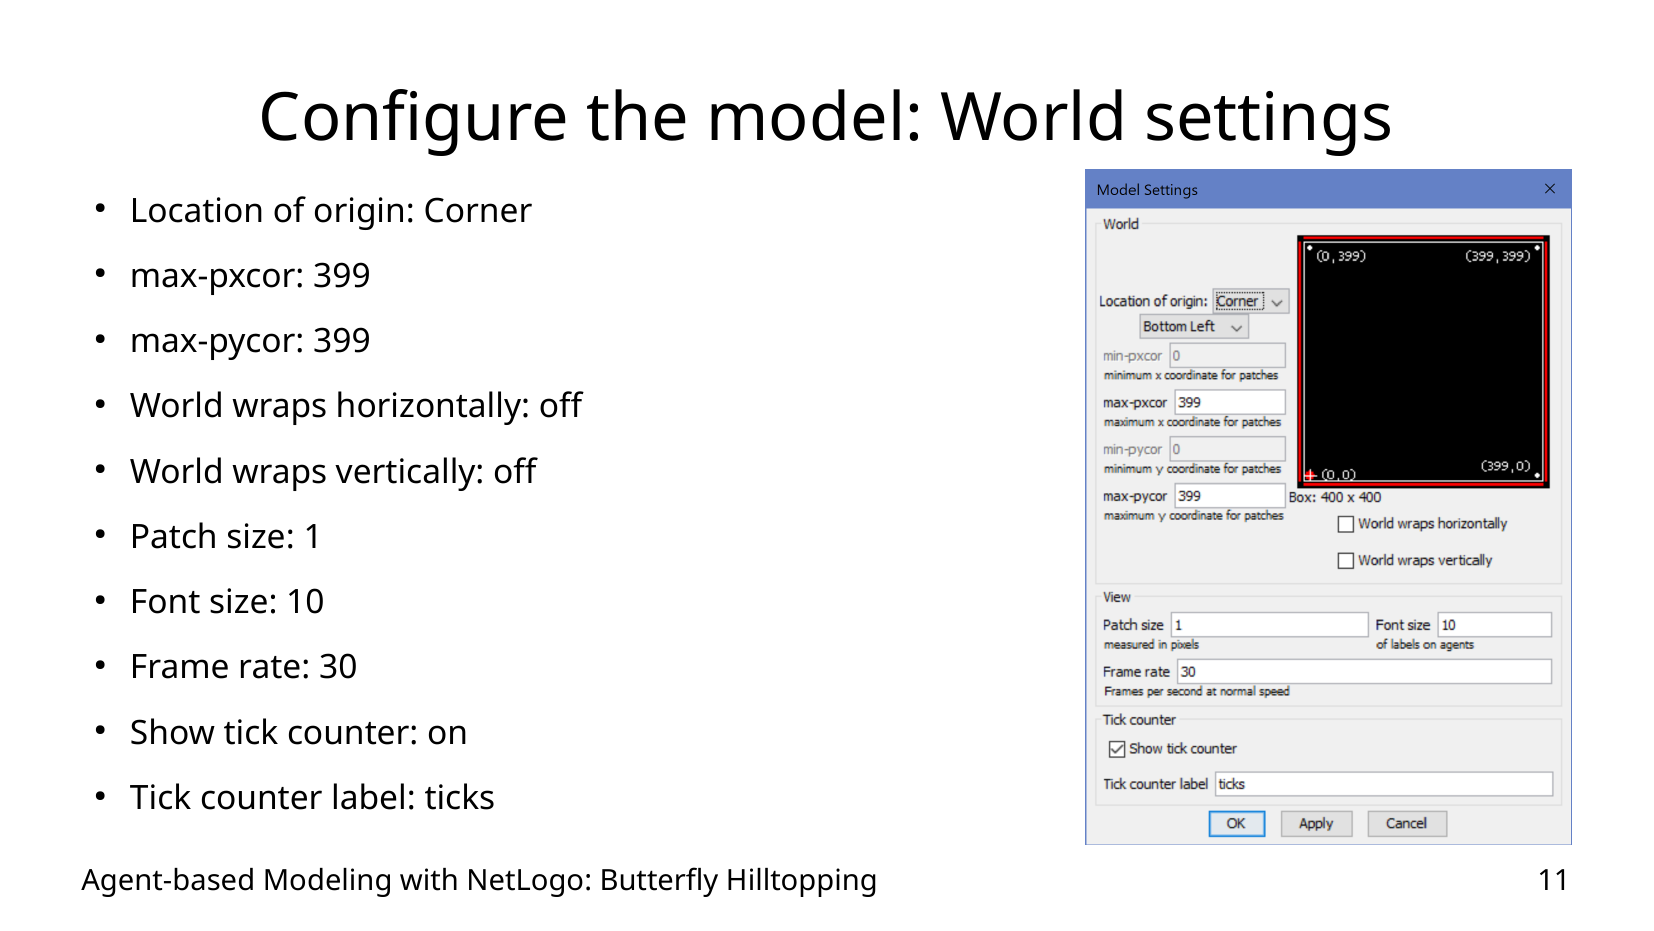

# Configure the model: World settings
Location of origin: Corner
max-pxcor: 399
max-pycor: 399
World wraps horizontally: off
World wraps vertically: off
Patch size: 1
Font size: 10
Frame rate: 30
Show tick counter: on
Tick counter label: ticks
Agent-based Modeling with NetLogo: Butterfly Hilltopping
11